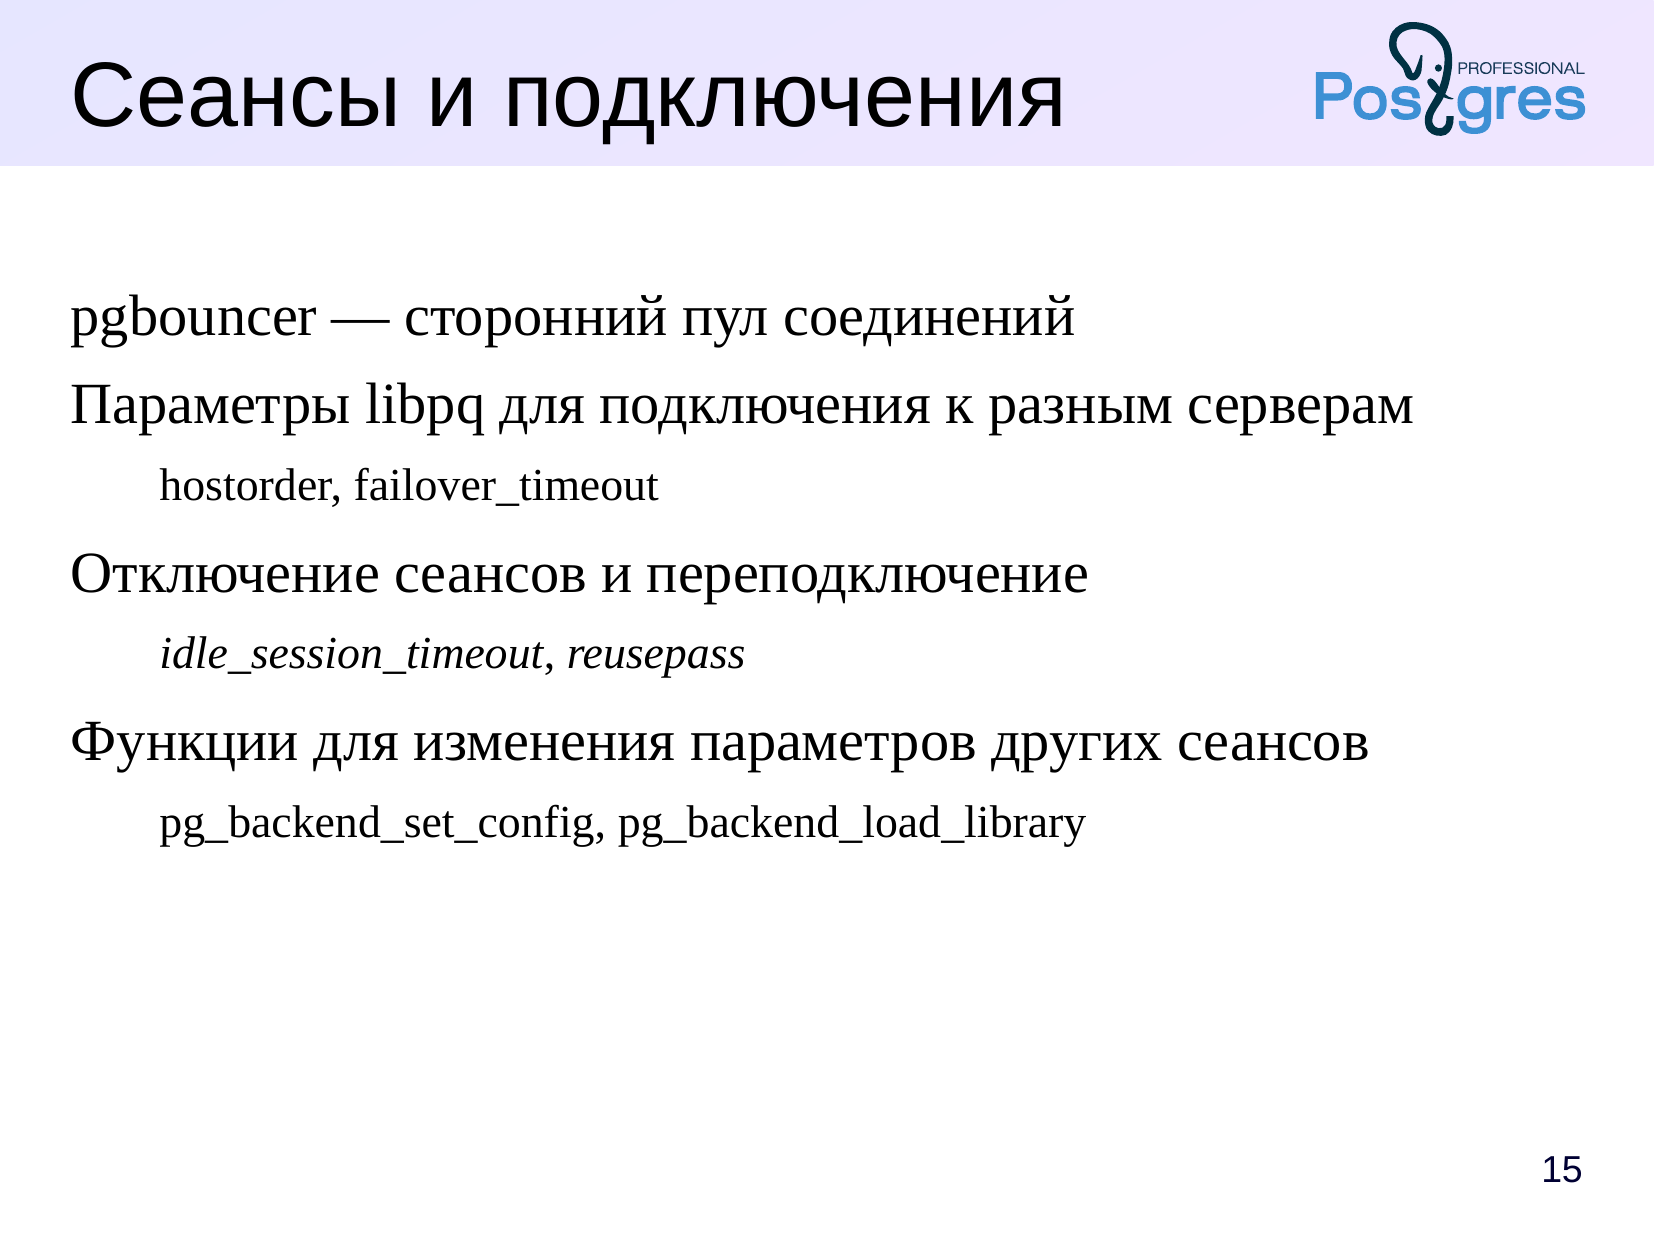

# Сеансы и подключения
pgbouncer — сторонний пул соединений
Параметры libpq для подключения к разным серверам
hostorder, failover_timeout
Отключение сеансов и переподключение
idle_session_timeout, reusepass
Функции для изменения параметров других сеансов
pg_backend_set_config, pg_backend_load_library